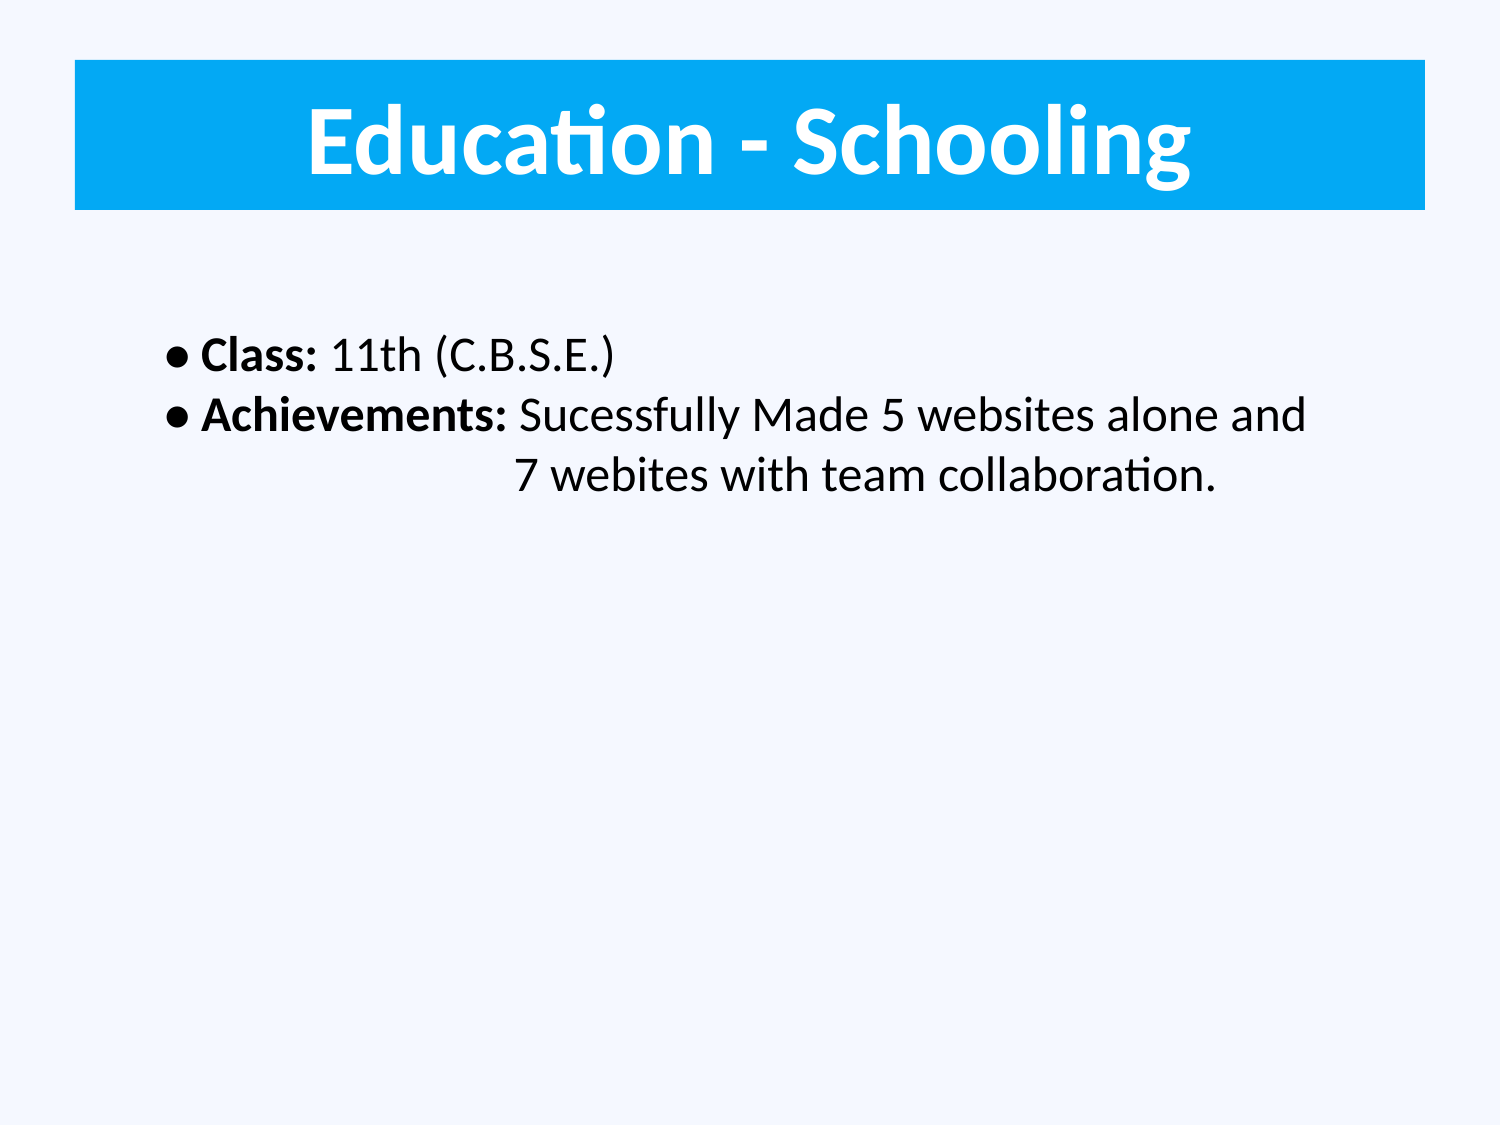

Education - Schooling
• Class: 11th (C.B.S.E.)
• Achievements: Sucessfully Made 5 websites alone and 7 webites with team collaboration.